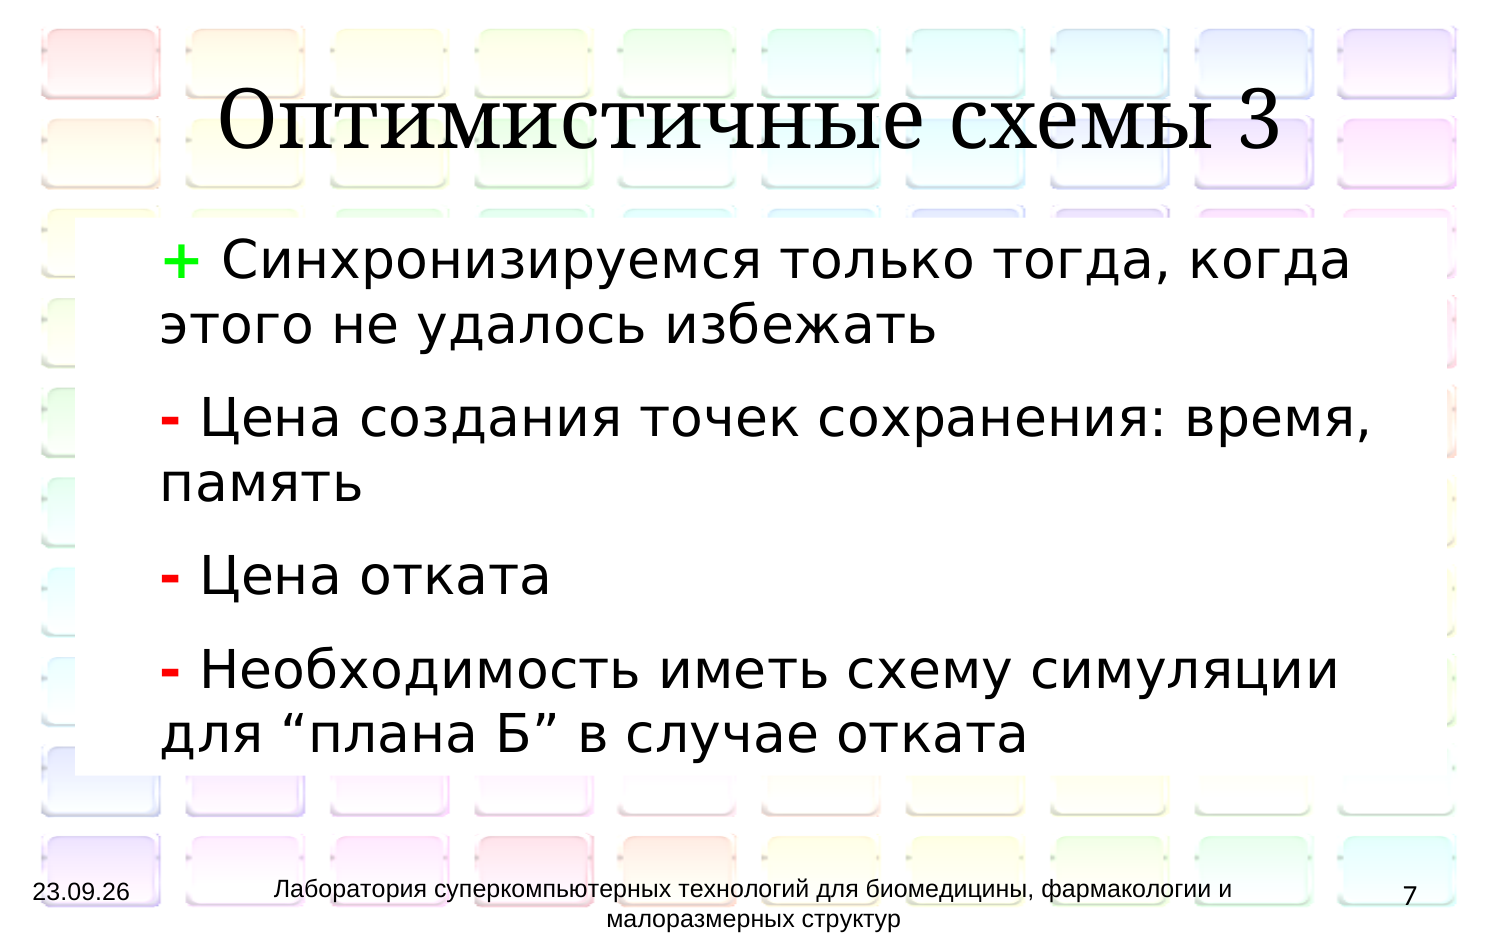

# Оптимистичные схемы 3
+ Синхронизируемся только тогда, когда этого не удалось избежать
- Цена создания точек сохранения: время, память
- Цена отката
- Необходимость иметь схему симуляции для “плана Б” в случае отката
Лаборатория суперкомпьютерных технологий для биомедицины, фармакологии и малоразмерных структур